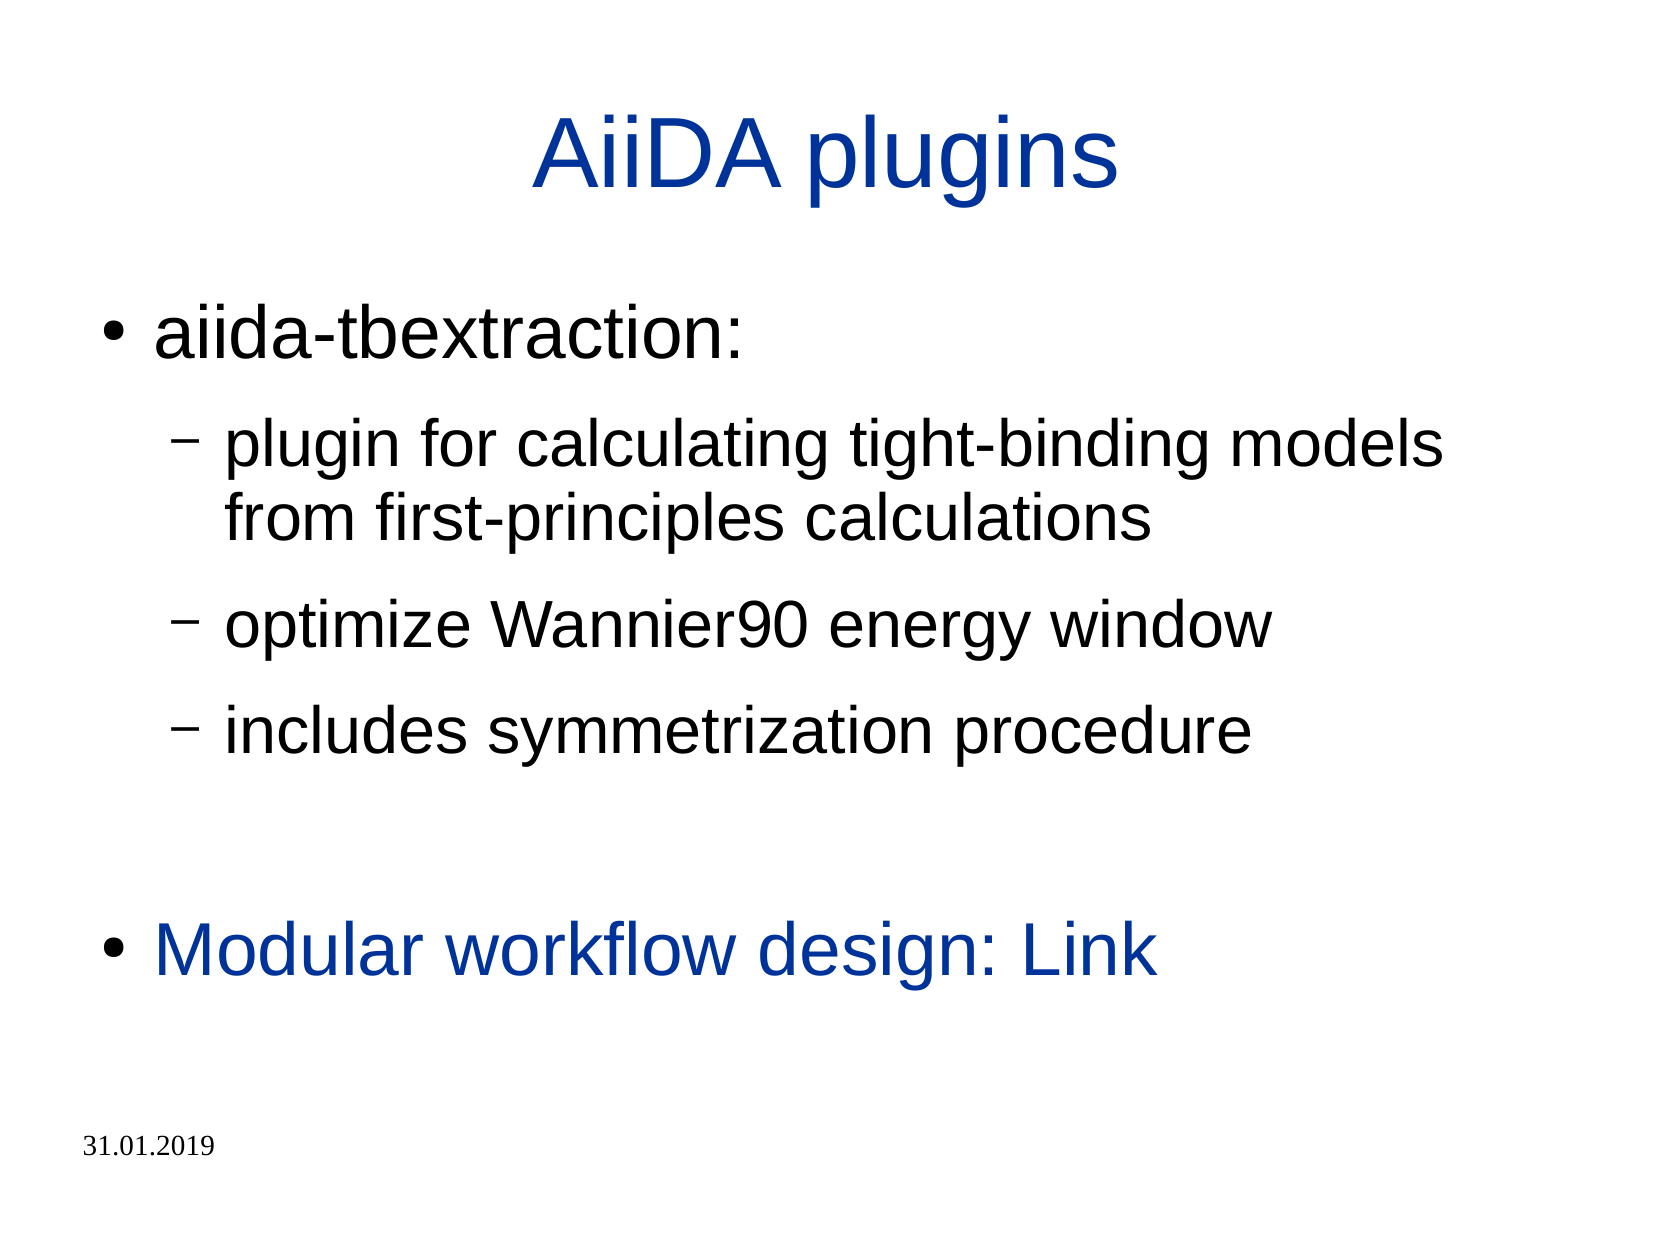

# AiiDA plugins
aiida-tbextraction:
plugin for calculating tight-binding models from first-principles calculations
optimize Wannier90 energy window
includes symmetrization procedure
Modular workflow design: Link